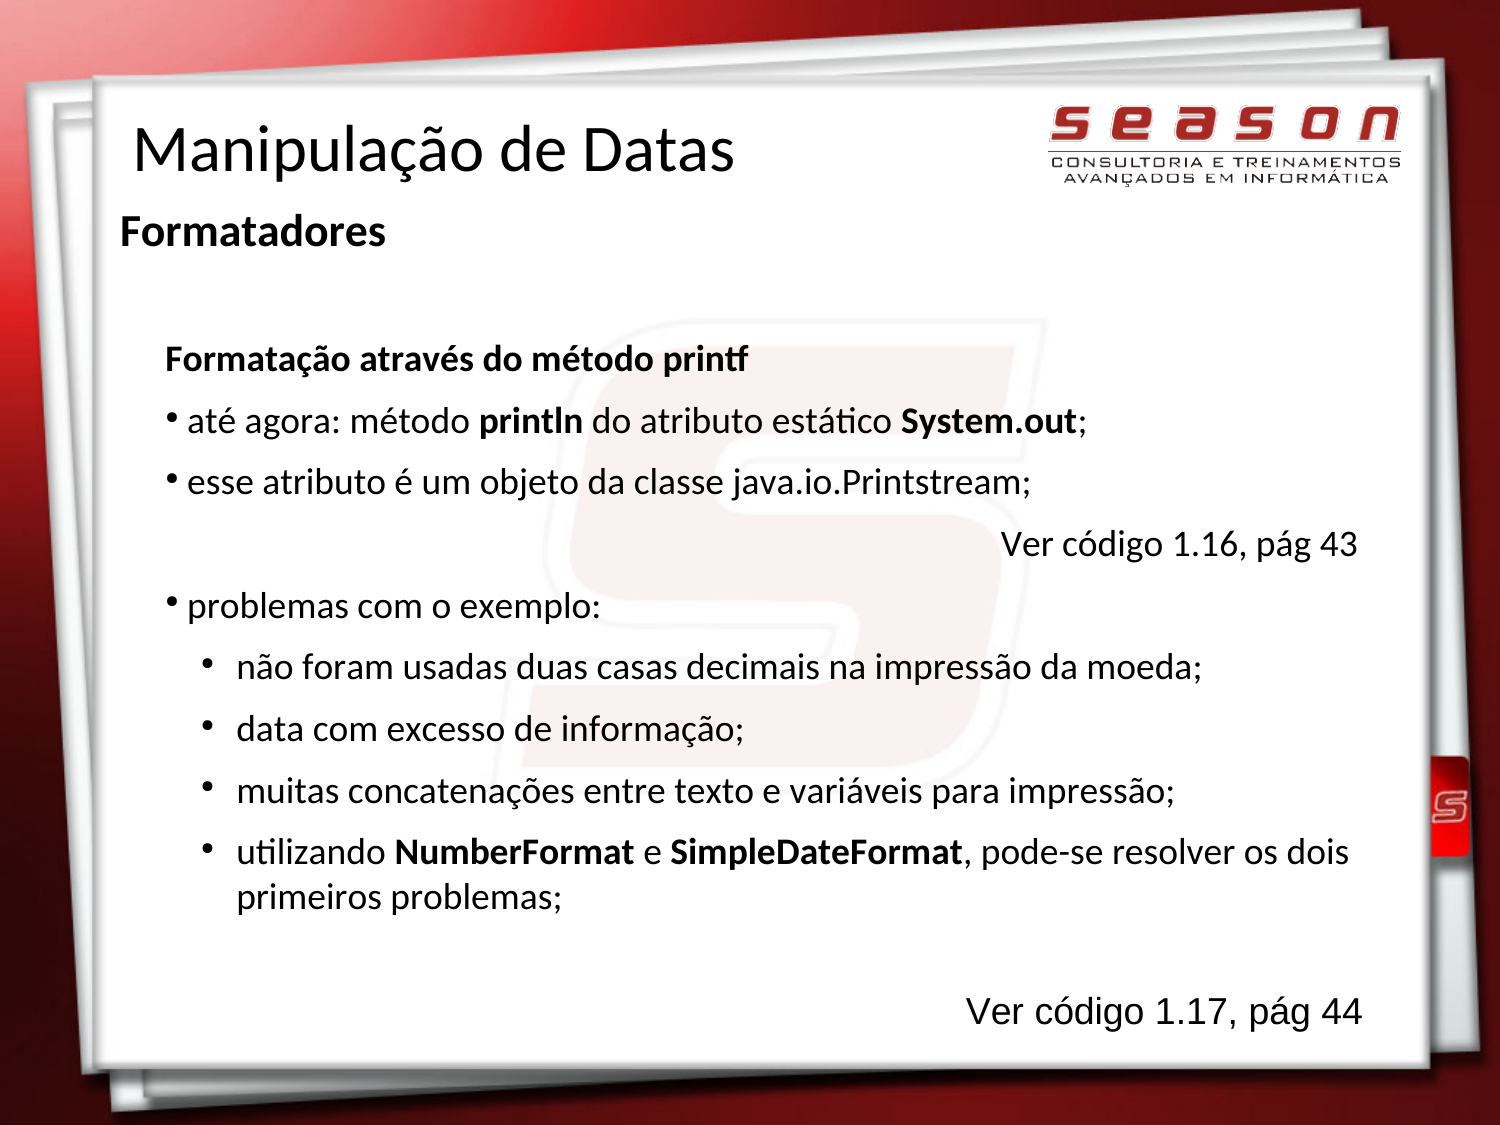

# Manipulação de Datas
Formatadores
Formatação através do método printf
 até agora: método println do atributo estático System.out;
 esse atributo é um objeto da classe java.io.Printstream;
Ver código 1.16, pág 43
 problemas com o exemplo:
não foram usadas duas casas decimais na impressão da moeda;
data com excesso de informação;
muitas concatenações entre texto e variáveis para impressão;
utilizando NumberFormat e SimpleDateFormat, pode-se resolver os dois primeiros problemas;
Ver código 1.17, pág 44